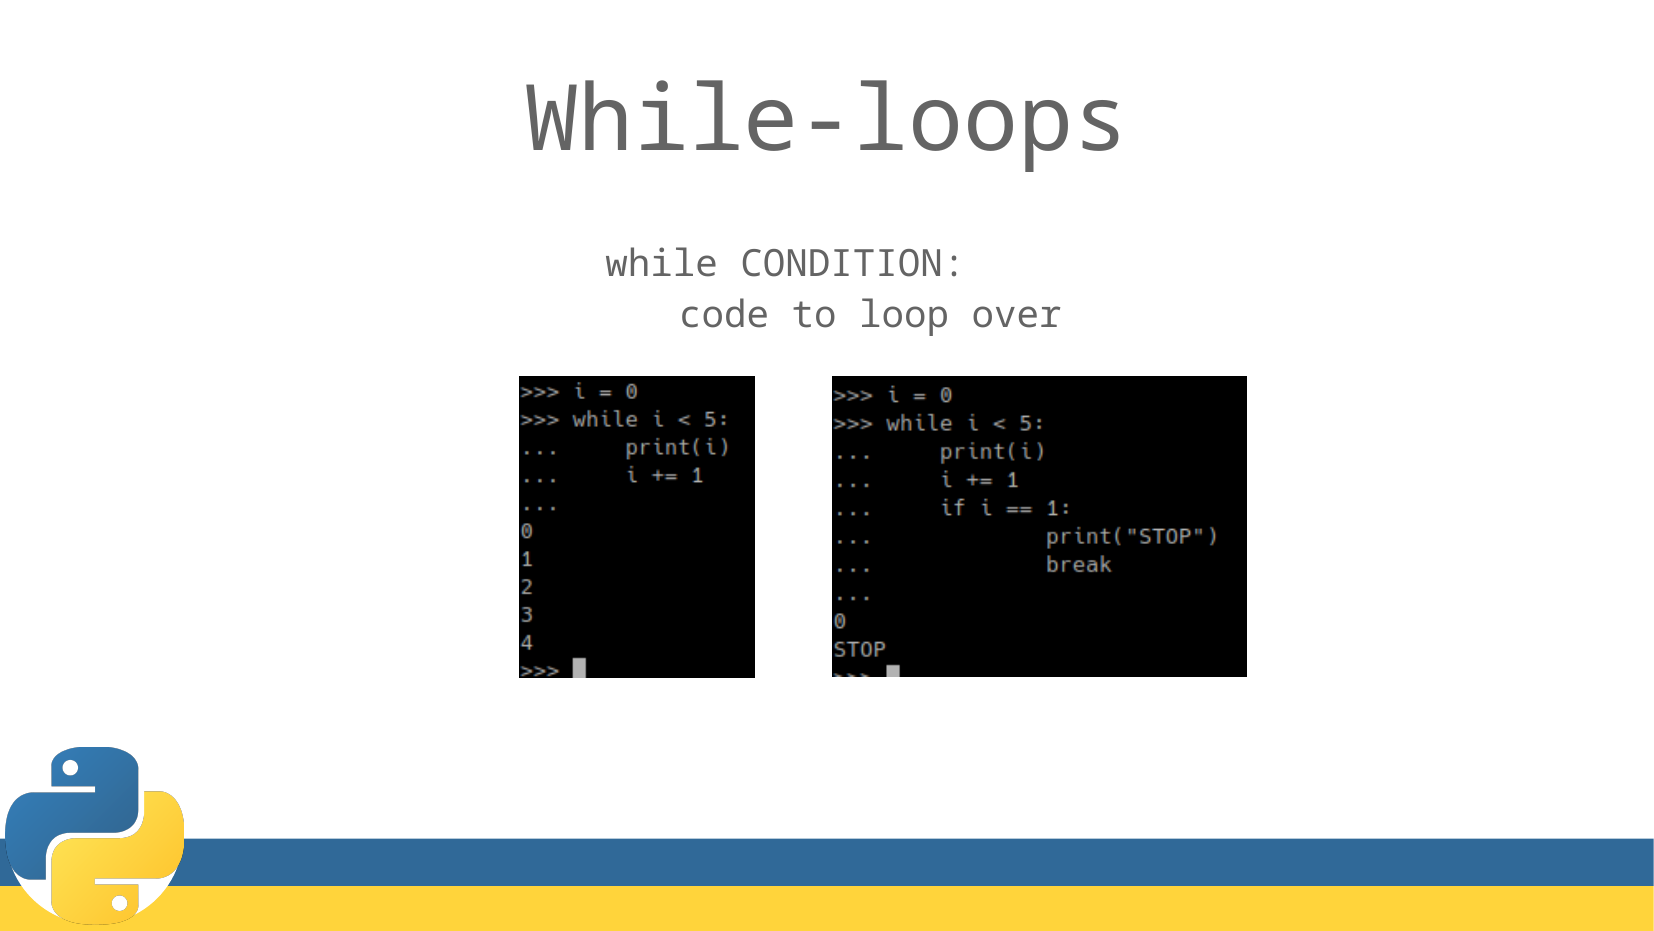

# While-loops
while CONDITION:
	code to loop over